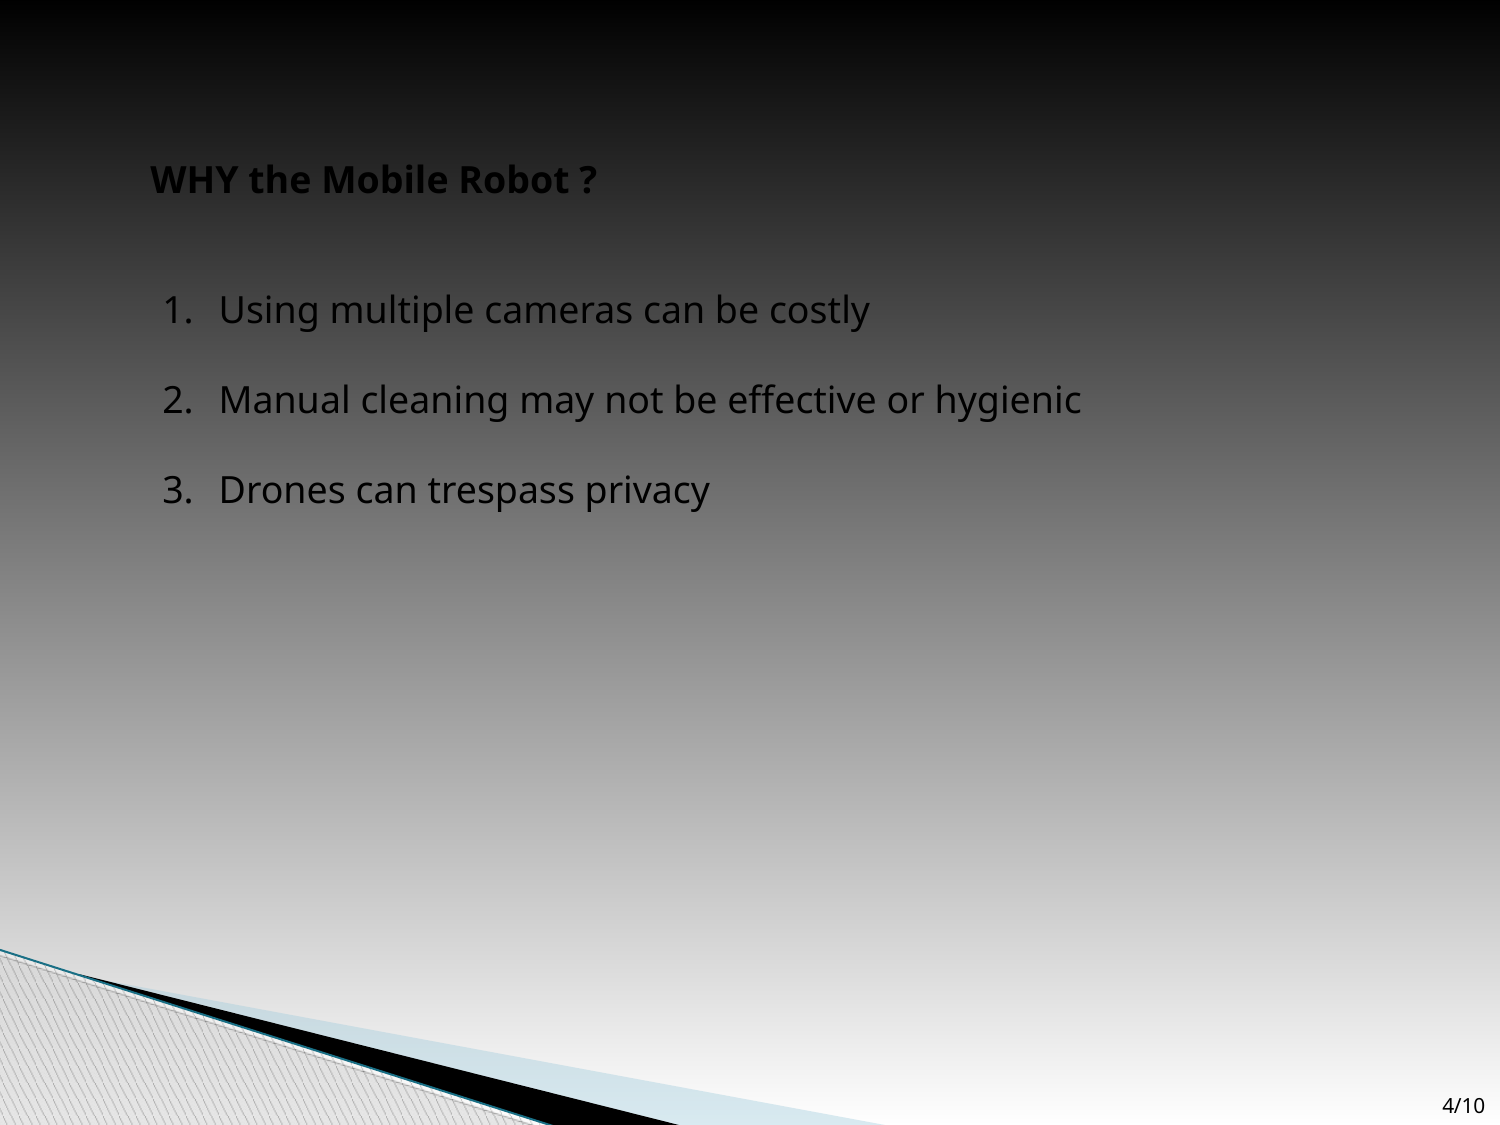

WHY the Mobile Robot ?
Using multiple cameras can be costly
Manual cleaning may not be effective or hygienic
Drones can trespass privacy
4/10